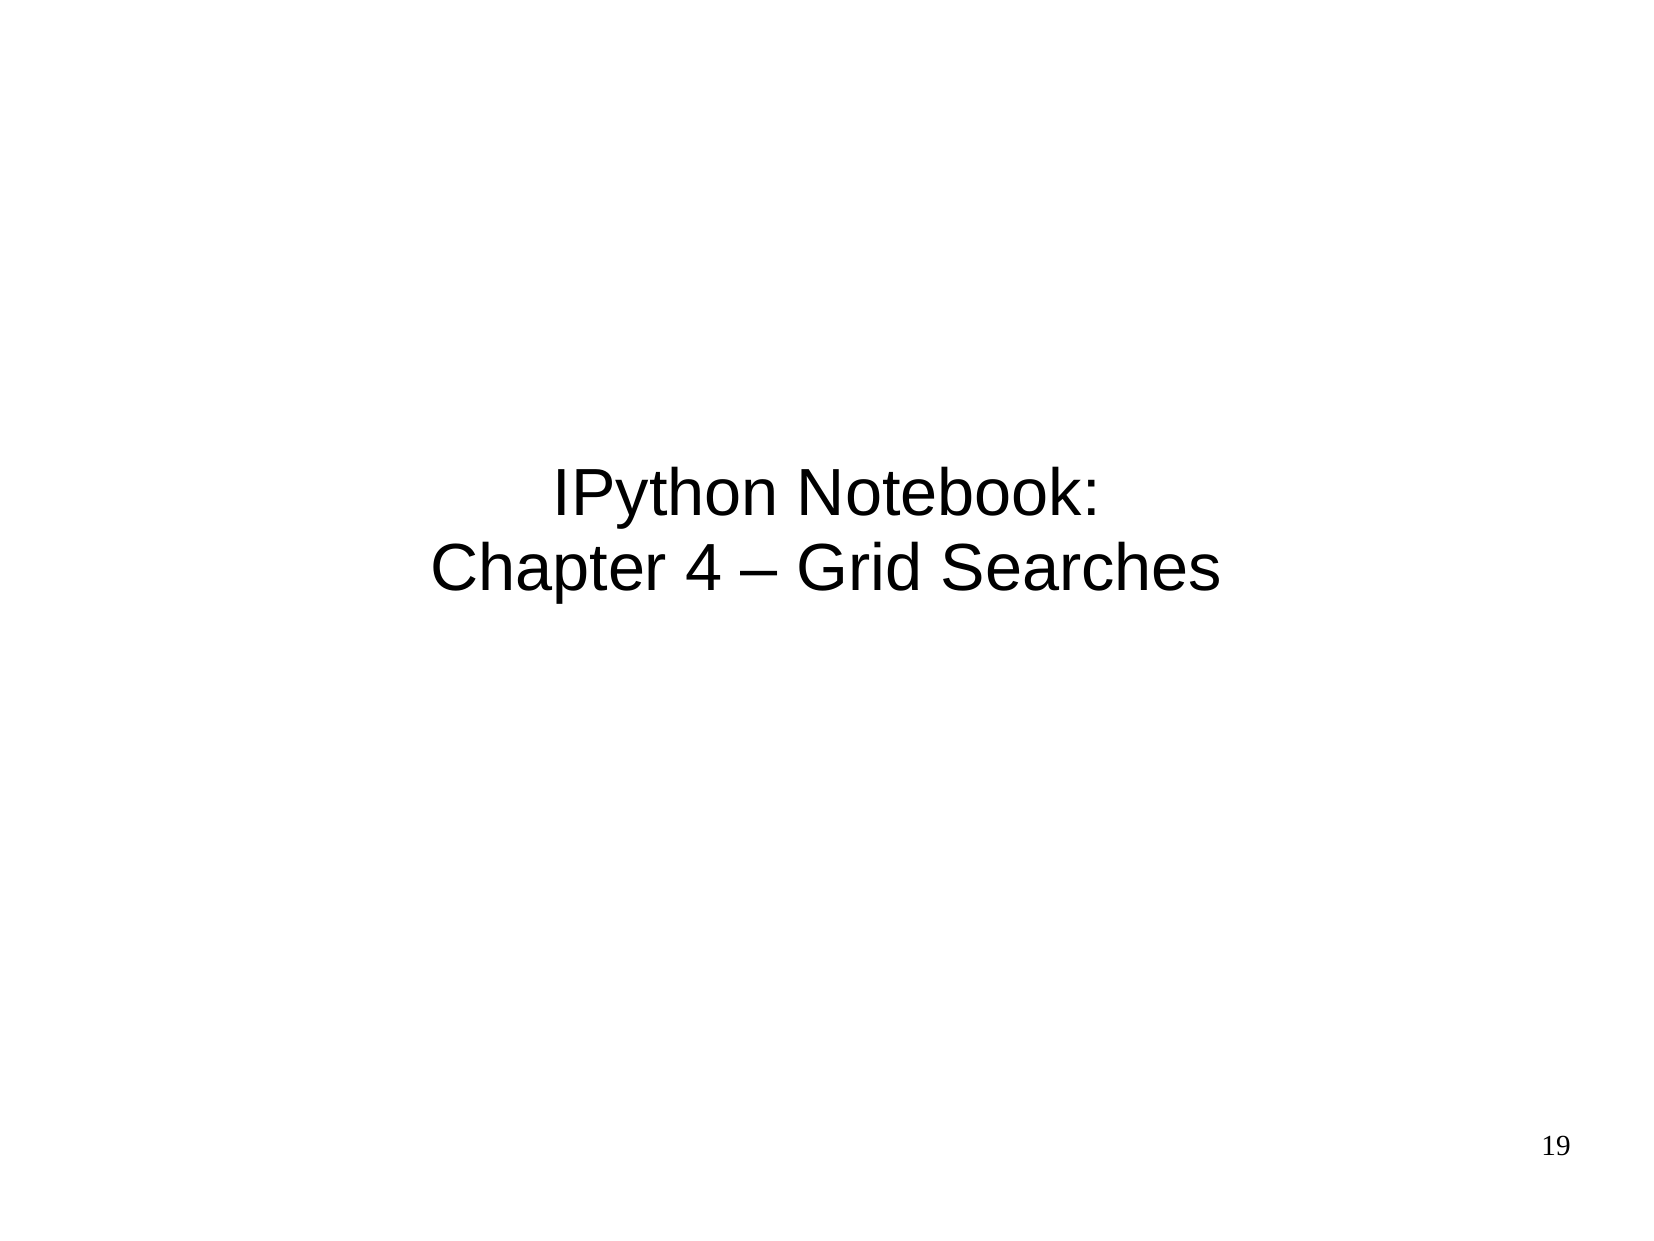

# IPython Notebook:
Chapter 4 – Grid Searches
19